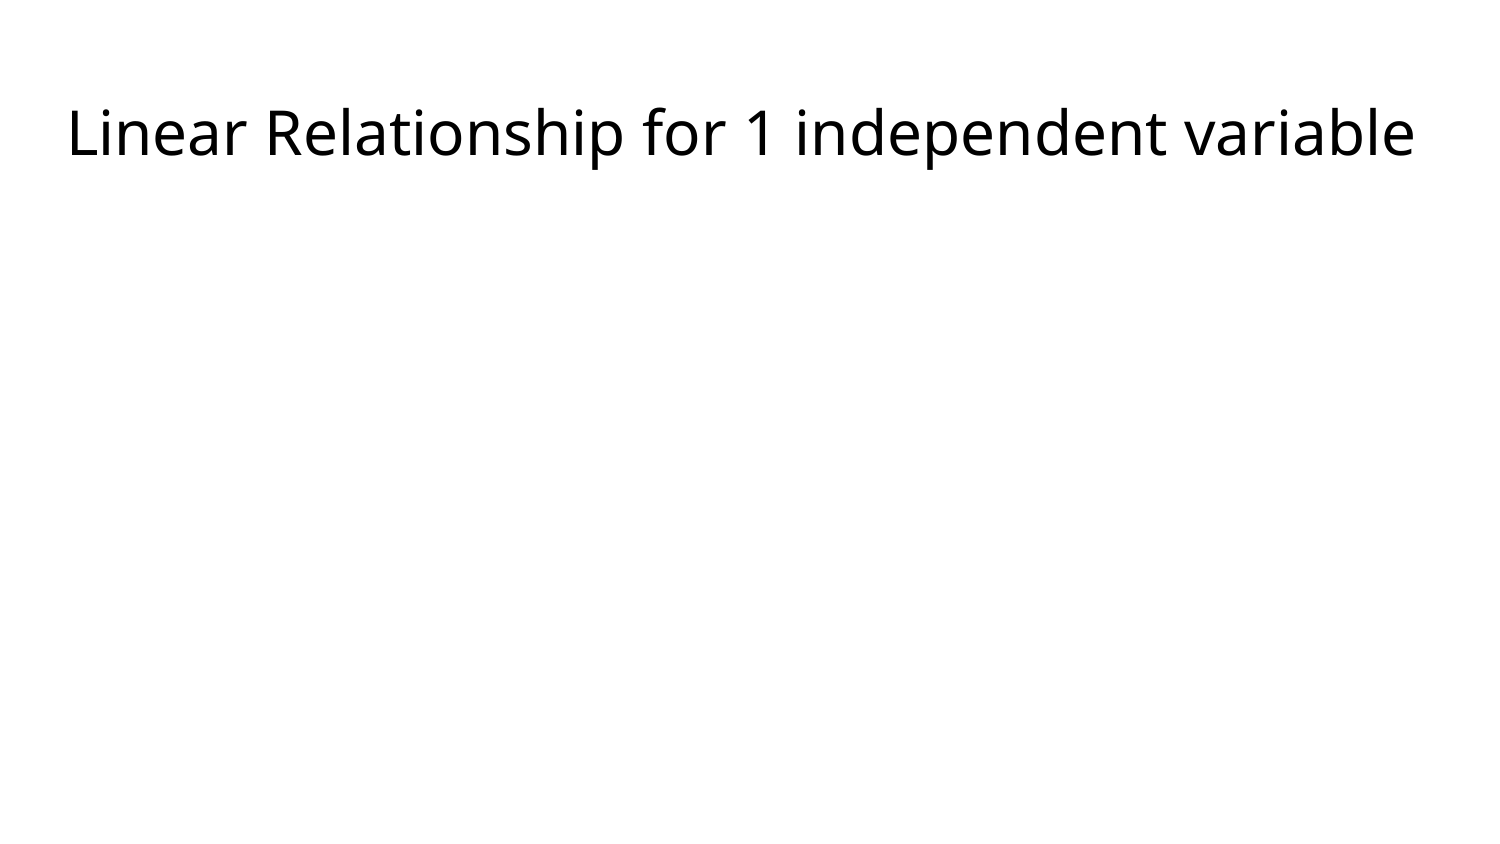

# Linear Relationship for 1 independent variable